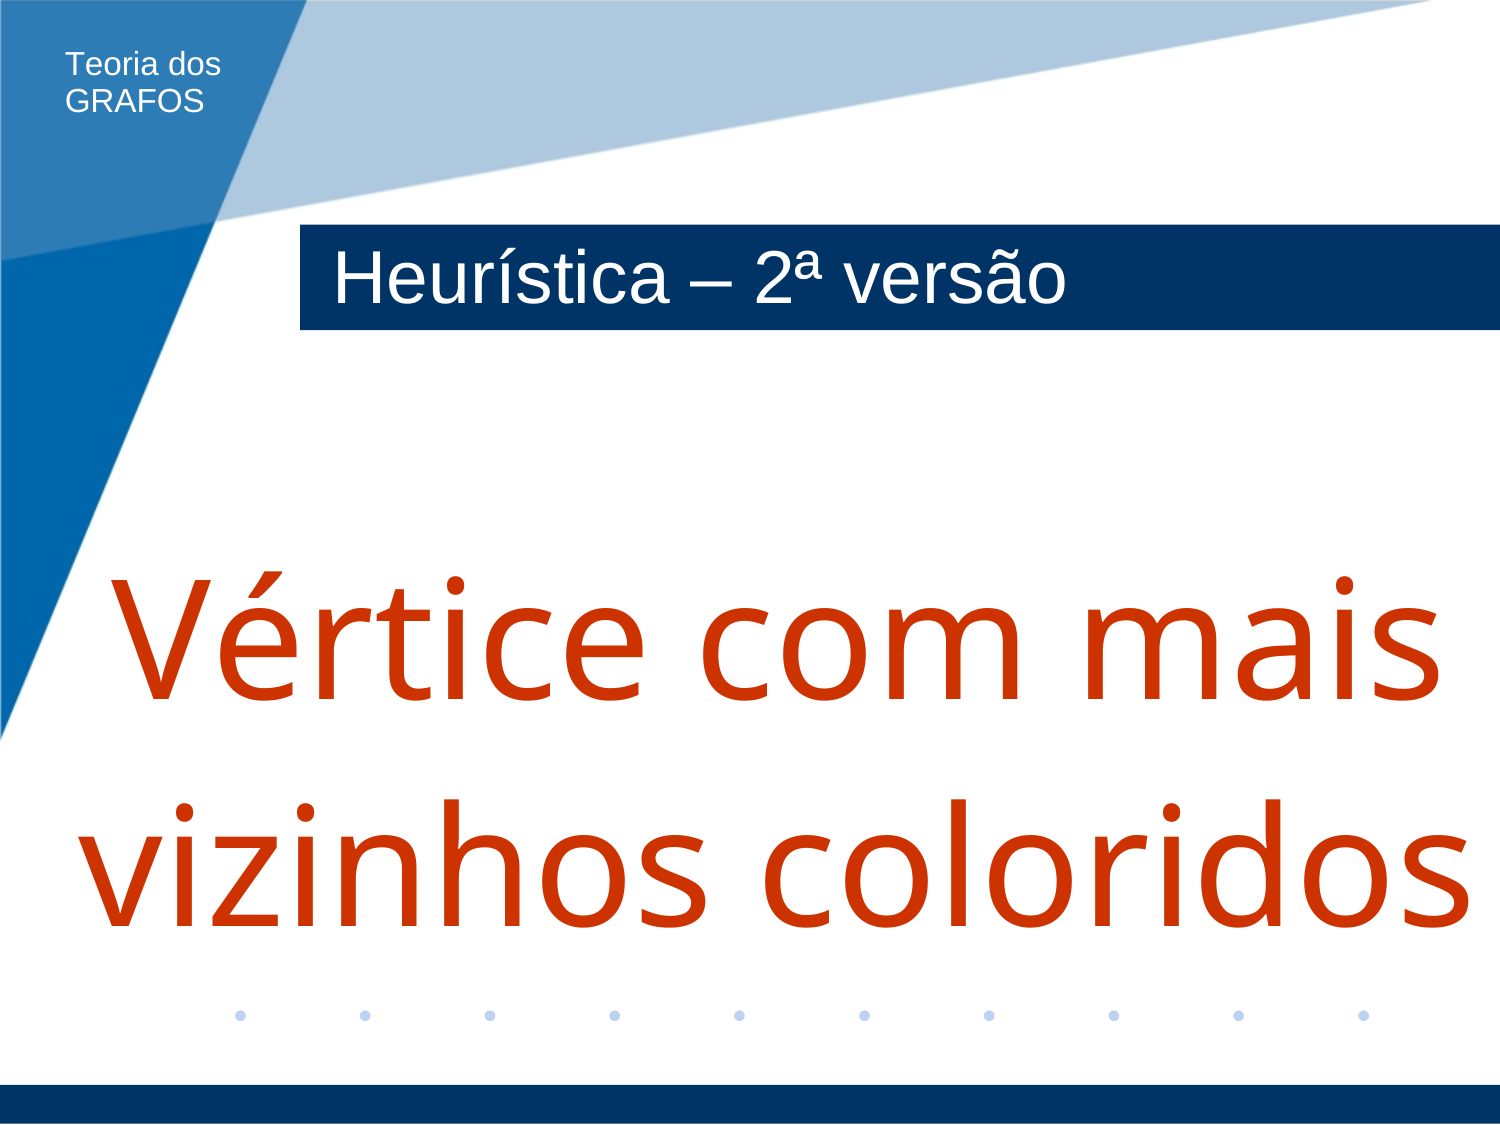

# Heurística – 2ª versão
Vértice com mais vizinhos coloridos